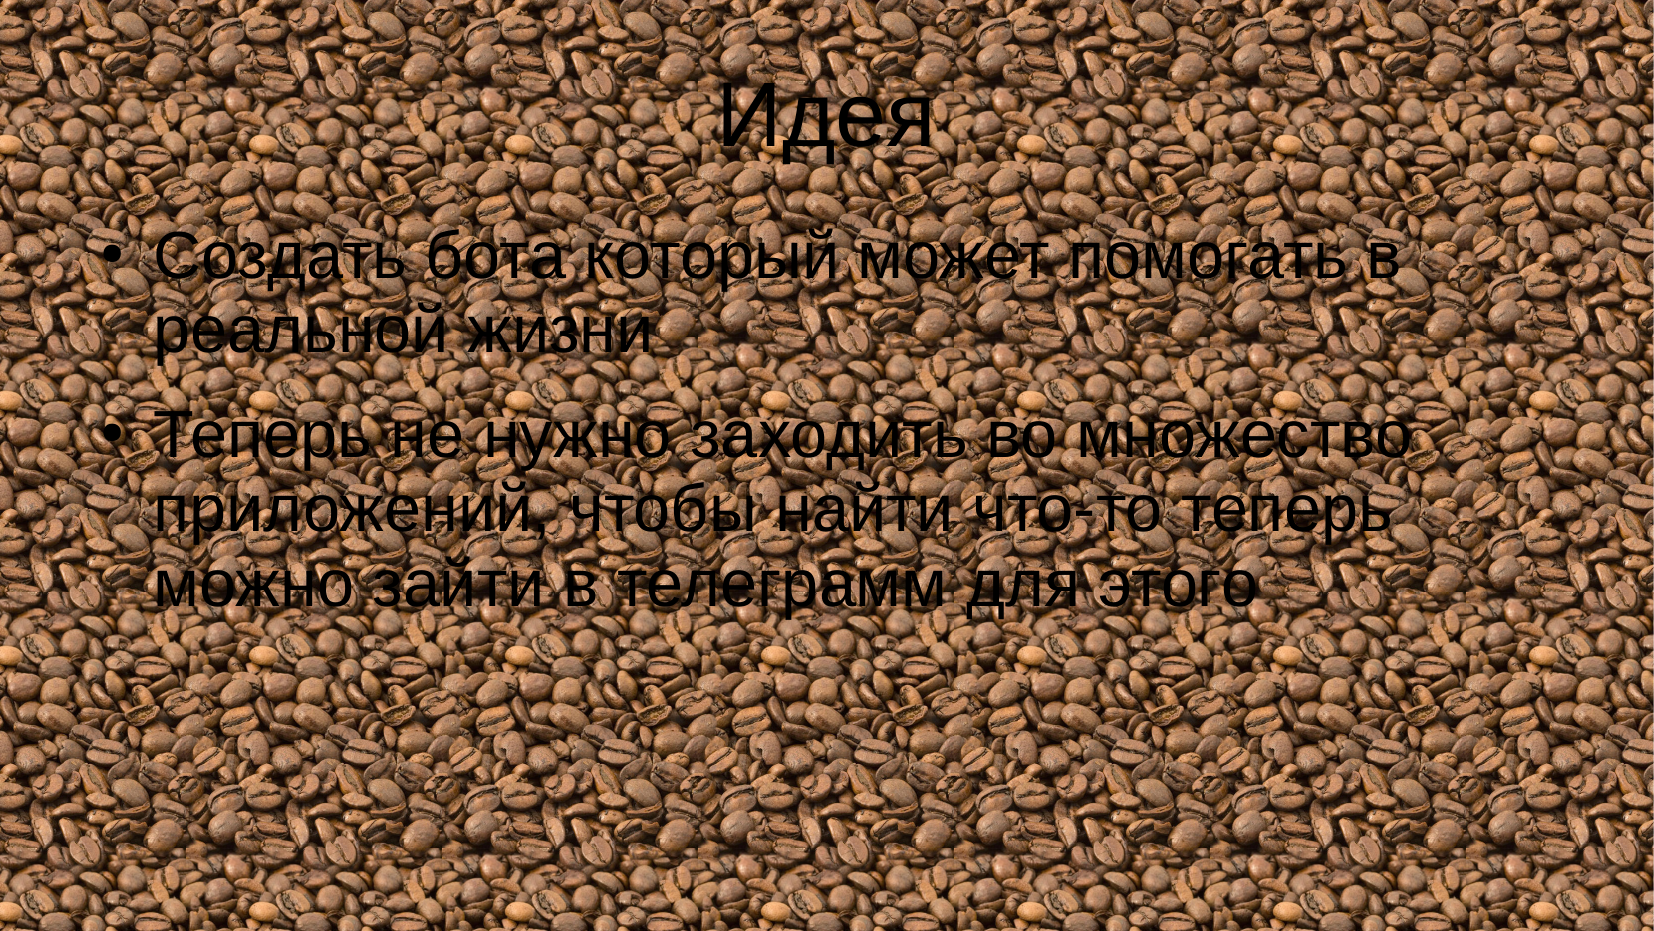

# Идея
Создать бота который может помогать в реальной жизни
Теперь не нужно заходить во множество приложений, чтобы найти что-то теперь можно зайти в телеграмм для этого